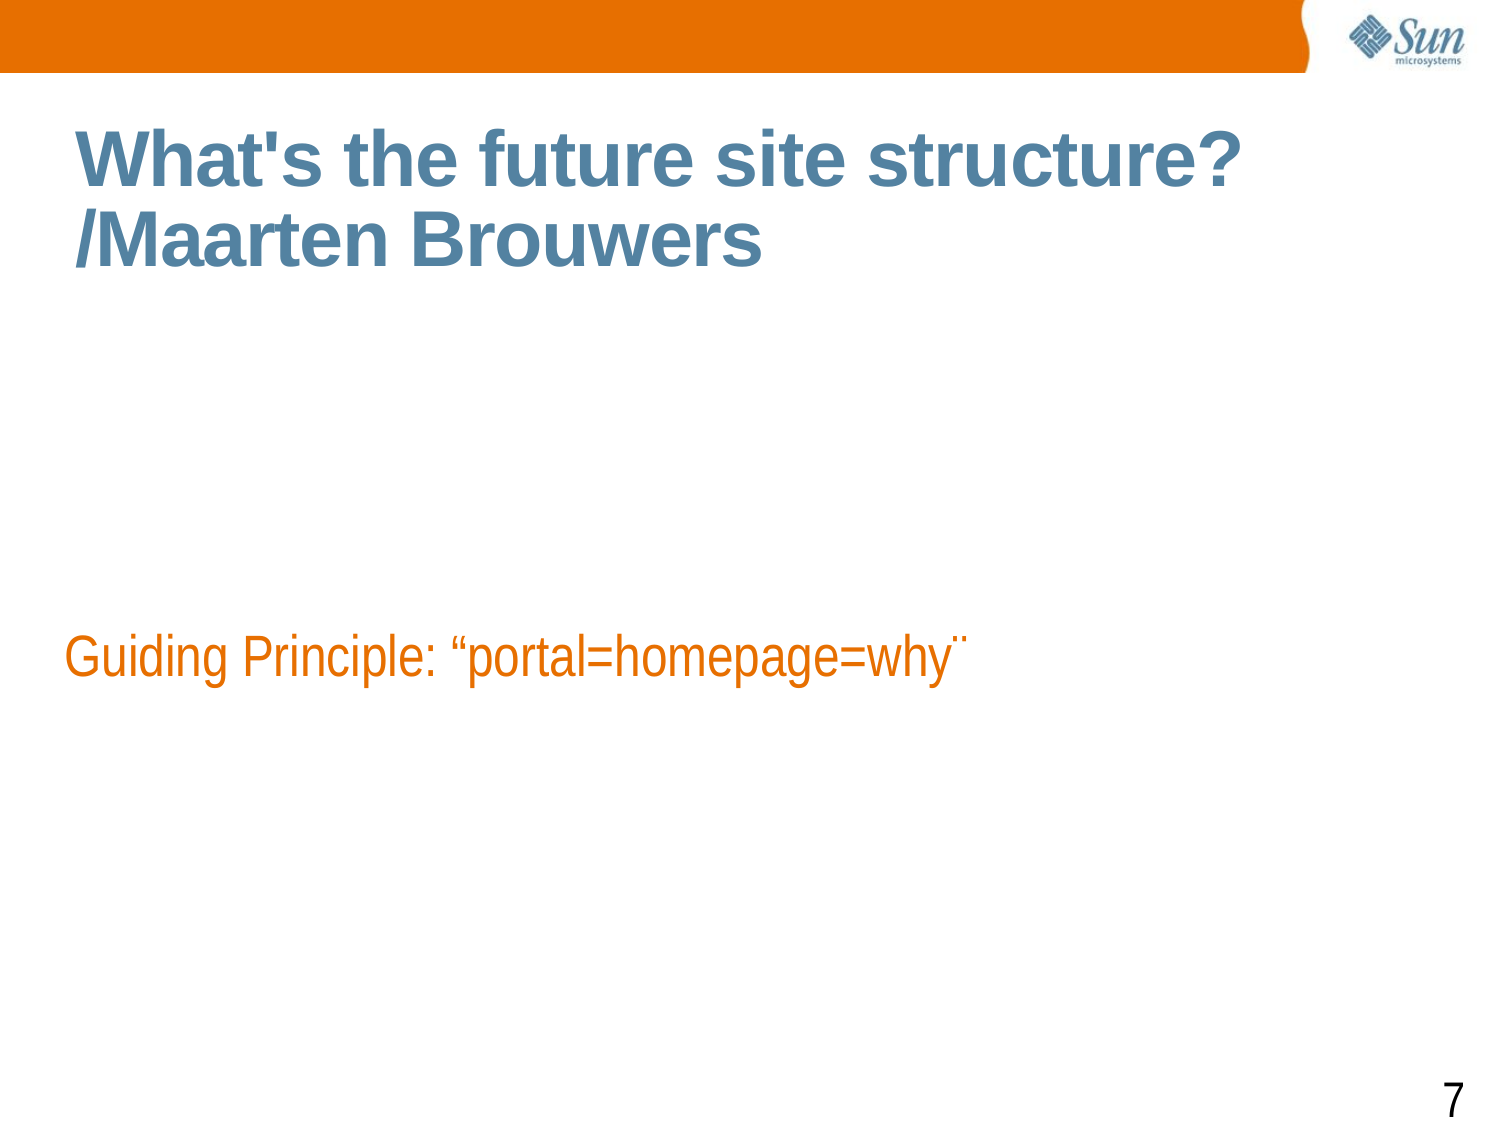

# What's the future site structure? /Maarten Brouwers
Guiding Principle: “portal=homepage=why¨